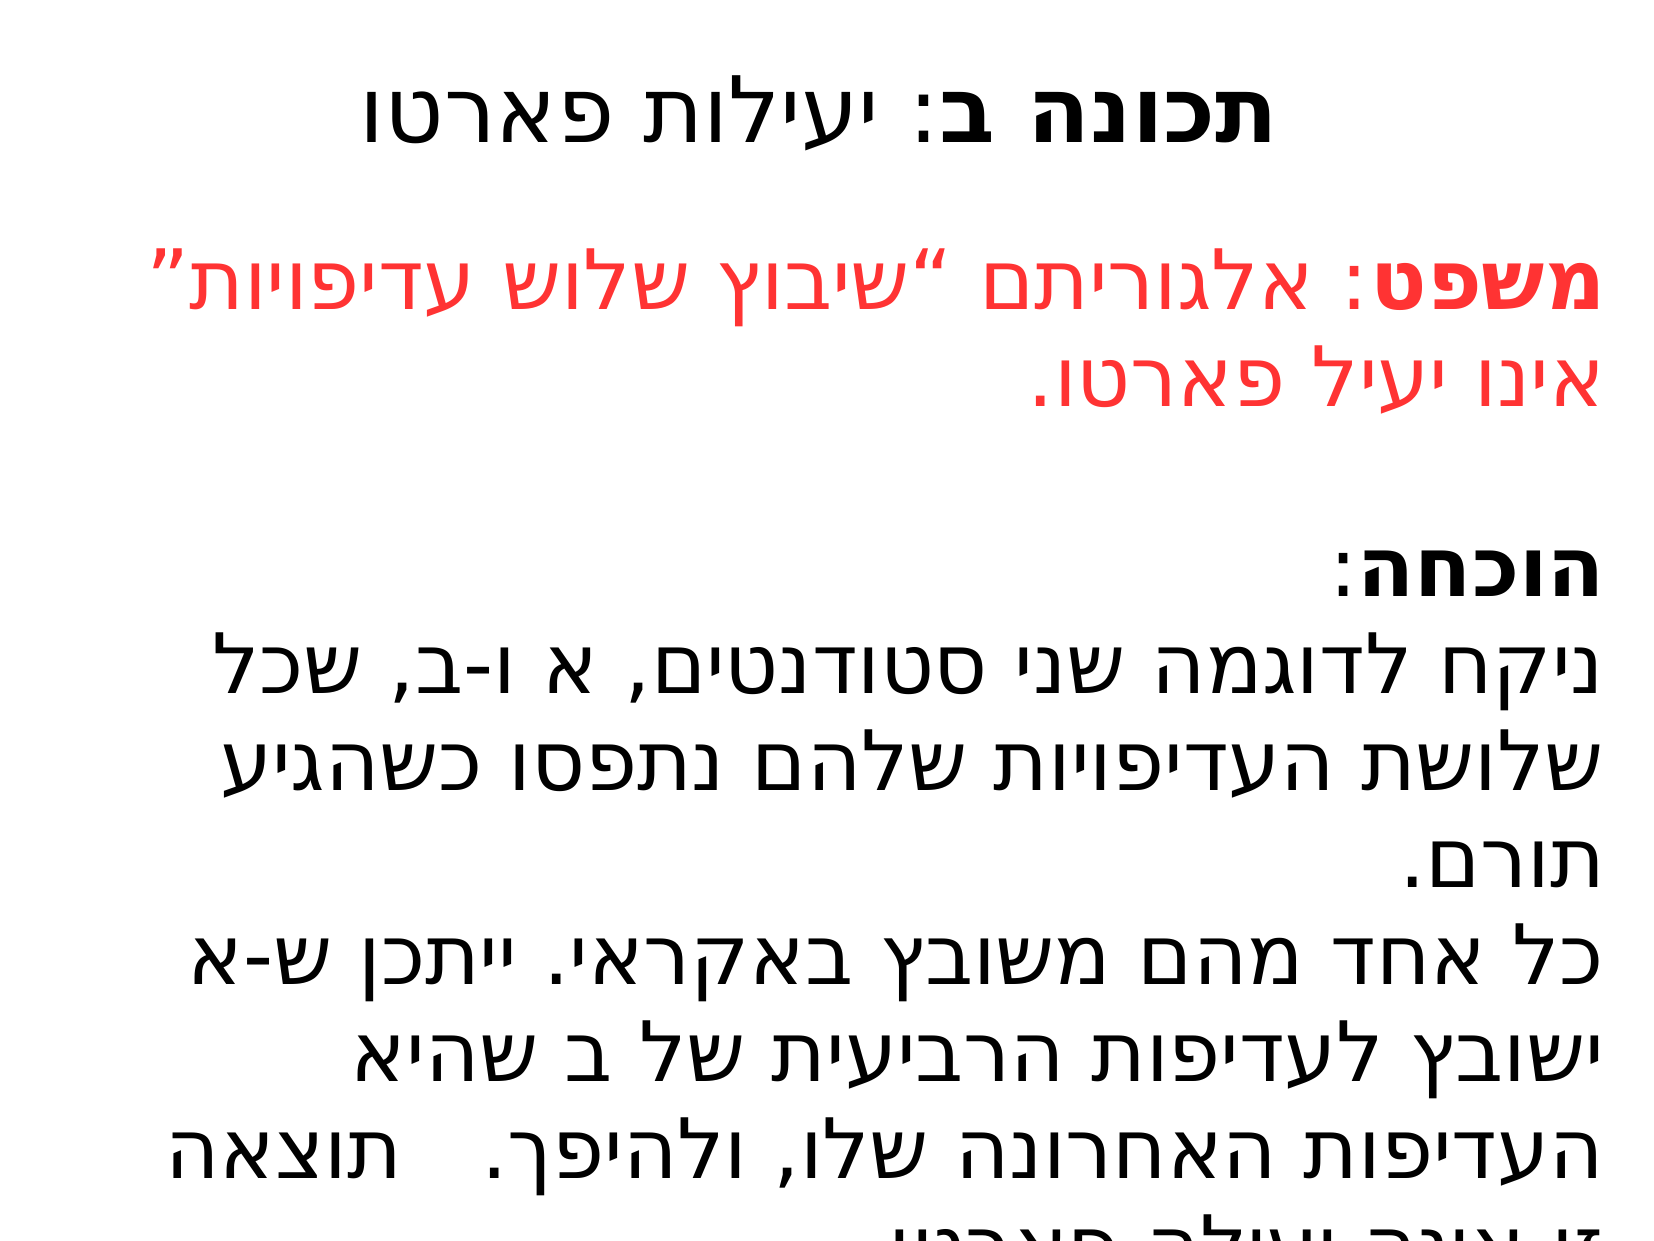

# תכונה ב: יעילות פארטו
משפט: אלגוריתם “שיבוץ שלוש עדיפויות” אינו יעיל פארטו.
הוכחה:
ניקח לדוגמה שני סטודנטים, א ו-ב, שכל שלושת העדיפויות שלהם נתפסו כשהגיע תורם.
כל אחד מהם משובץ באקראי. ייתכן ש-א ישובץ לעדיפות הרביעית של ב שהיא העדיפות האחרונה שלו, ולהיפך. תוצאה זו אינה יעילה פארטו. ***